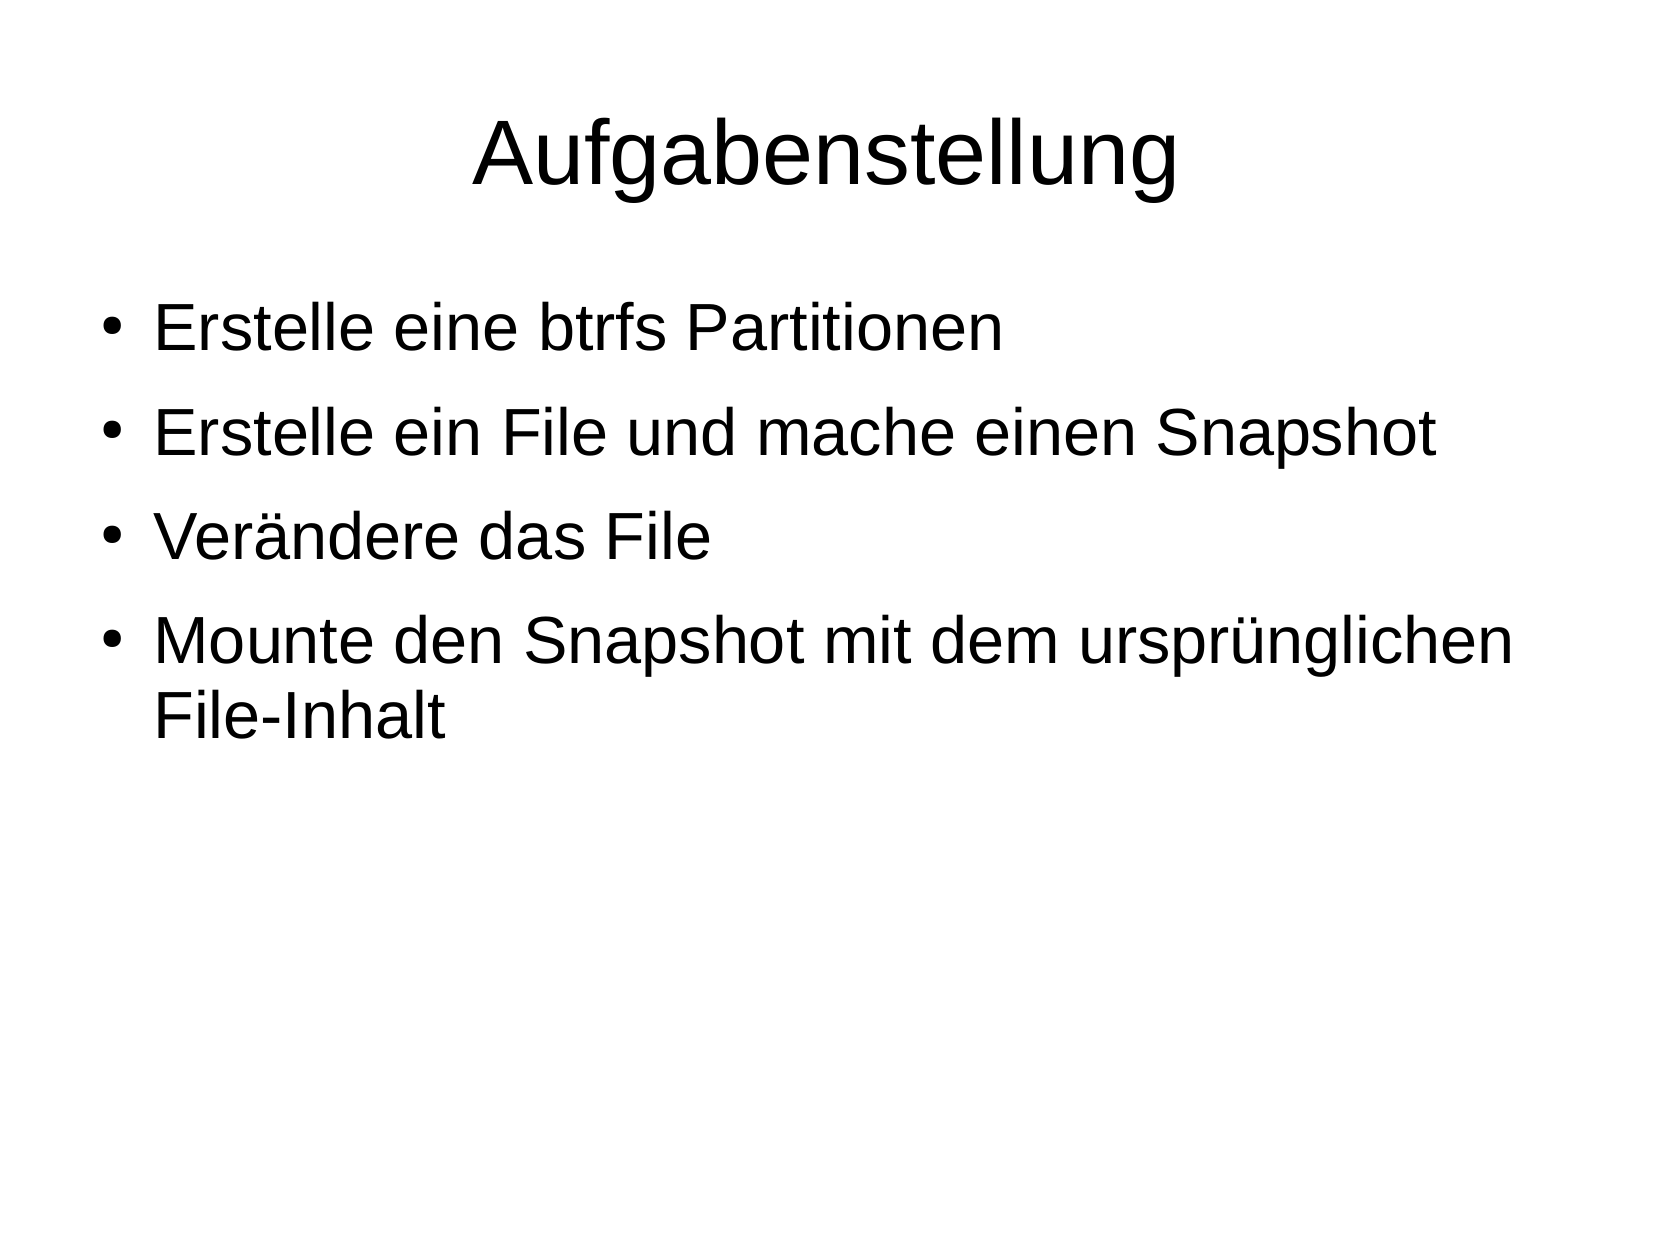

# Aufgabenstellung
Erstelle eine btrfs Partitionen
Erstelle ein File und mache einen Snapshot
Verändere das File
Mounte den Snapshot mit dem ursprünglichen File-Inhalt